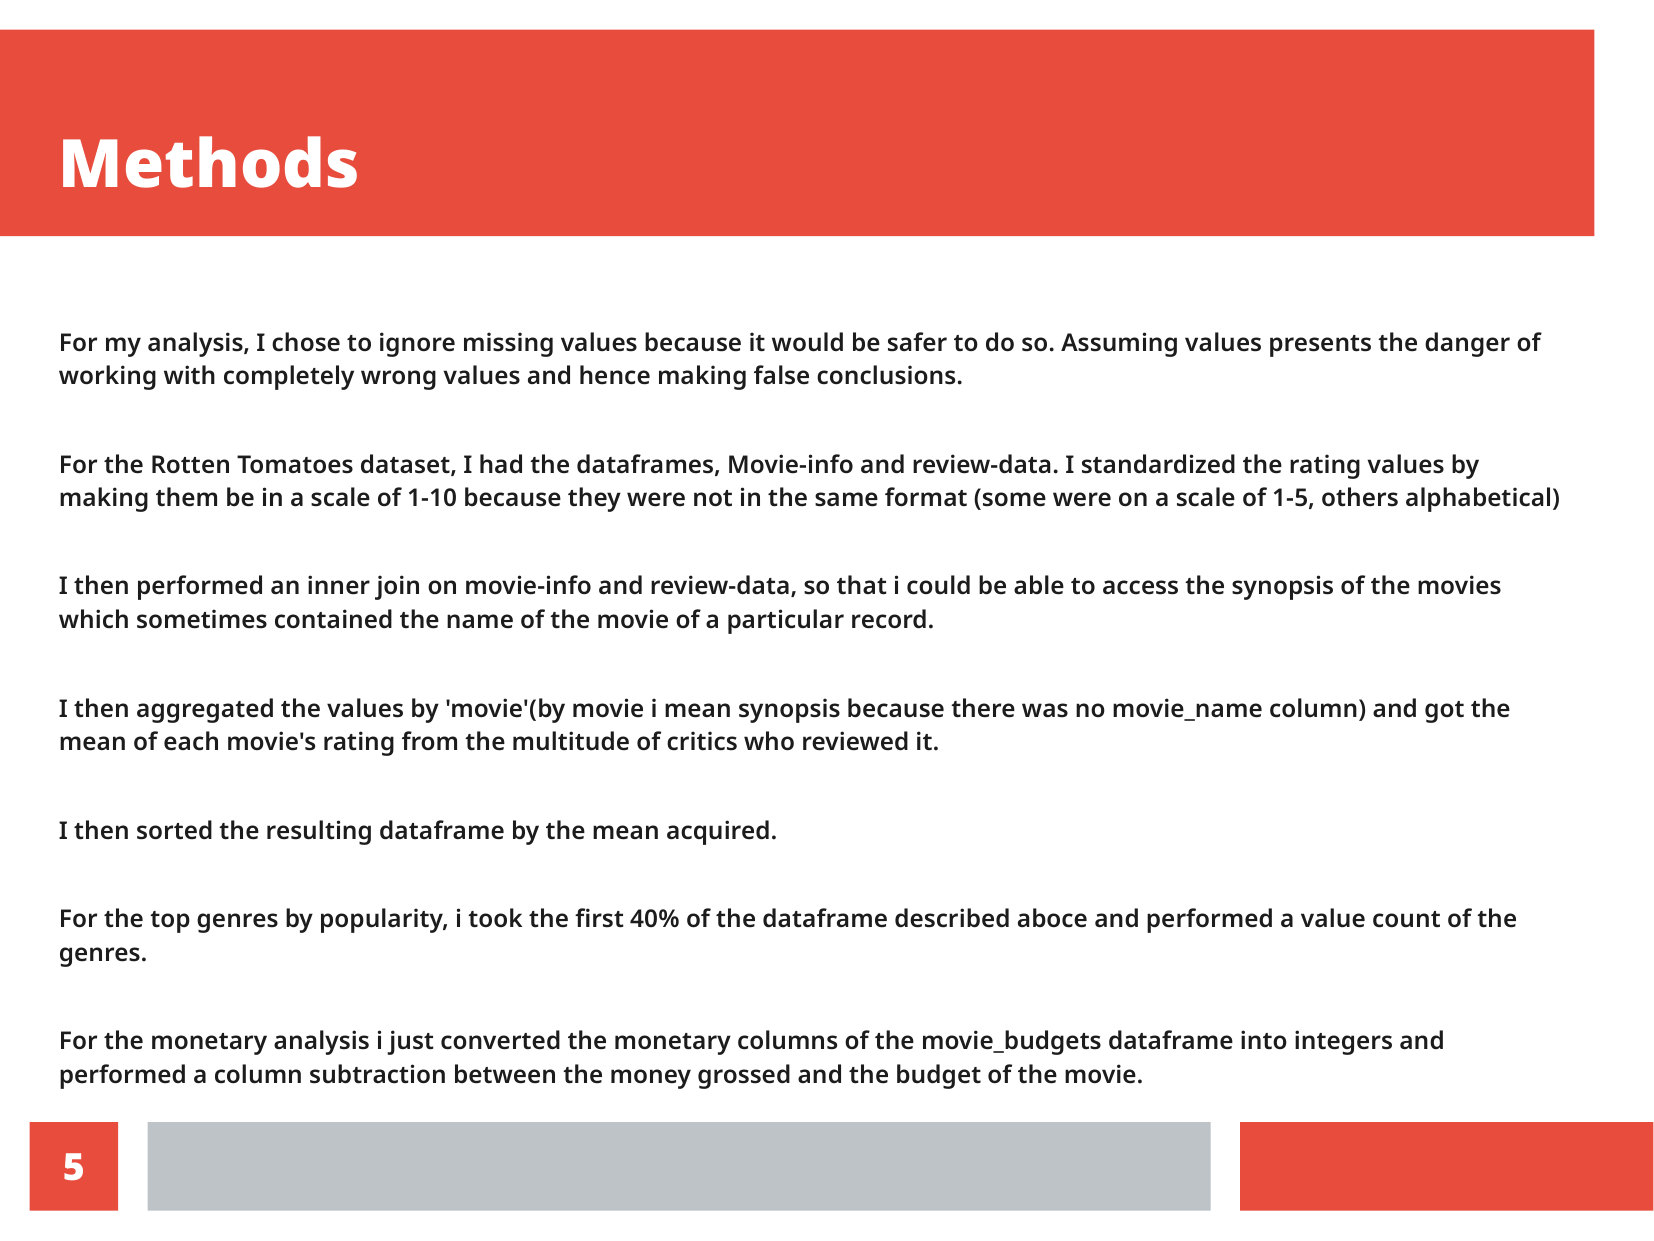

# Methods
For my analysis, I chose to ignore missing values because it would be safer to do so. Assuming values presents the danger of working with completely wrong values and hence making false conclusions.
For the Rotten Tomatoes dataset, I had the dataframes, Movie-info and review-data. I standardized the rating values by making them be in a scale of 1-10 because they were not in the same format (some were on a scale of 1-5, others alphabetical)
I then performed an inner join on movie-info and review-data, so that i could be able to access the synopsis of the movies which sometimes contained the name of the movie of a particular record.
I then aggregated the values by 'movie'(by movie i mean synopsis because there was no movie_name column) and got the mean of each movie's rating from the multitude of critics who reviewed it.
I then sorted the resulting dataframe by the mean acquired.
For the top genres by popularity, i took the first 40% of the dataframe described aboce and performed a value count of the genres.
For the monetary analysis i just converted the monetary columns of the movie_budgets dataframe into integers and performed a column subtraction between the money grossed and the budget of the movie.
5